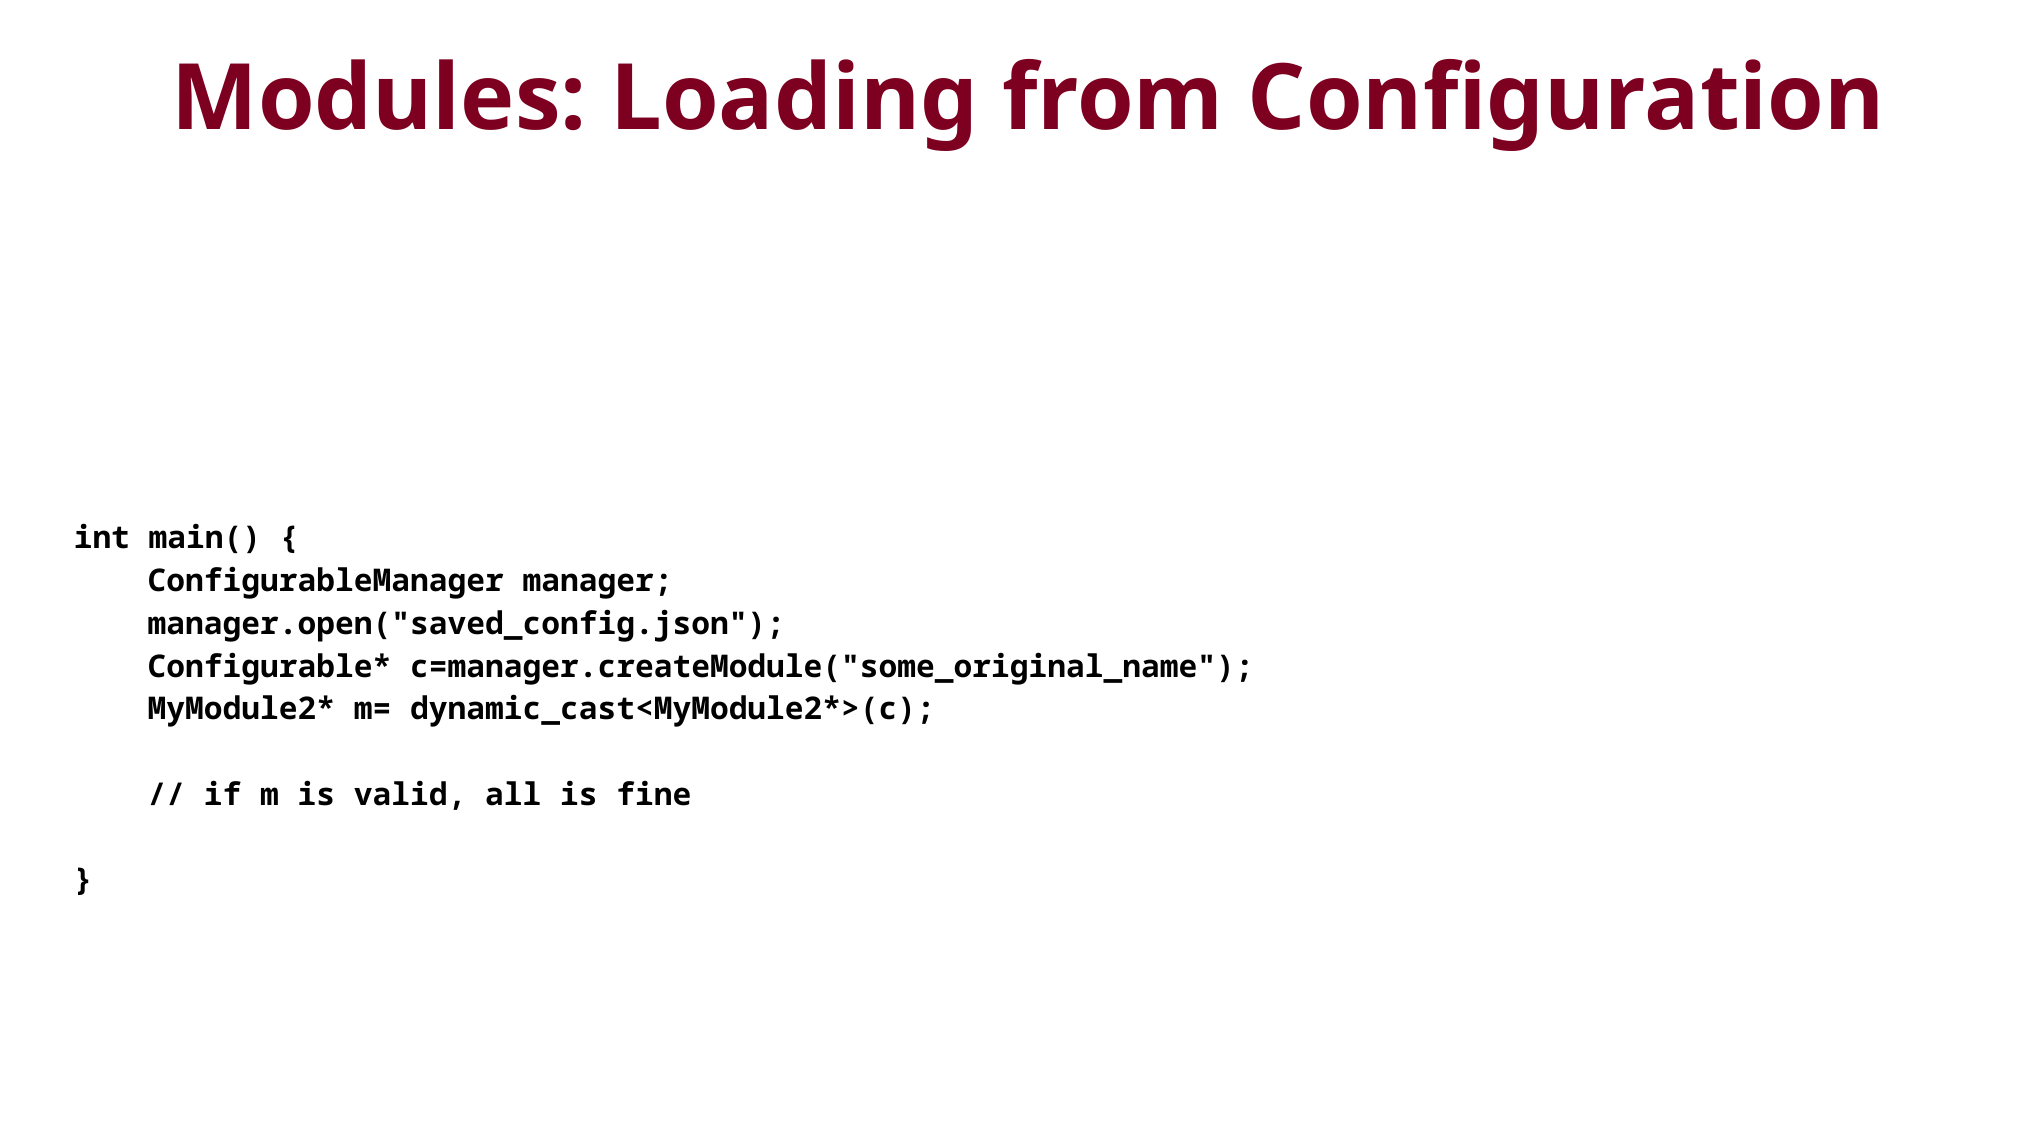

# Modules: Loading from Configuration
int main() {
	ConfigurableManager manager;
	manager.open("saved_config.json");
	Configurable* c=manager.createModule("some_original_name");
	MyModule2* m= dynamic_cast<MyModule2*>(c);
	// if m is valid, all is fine
}